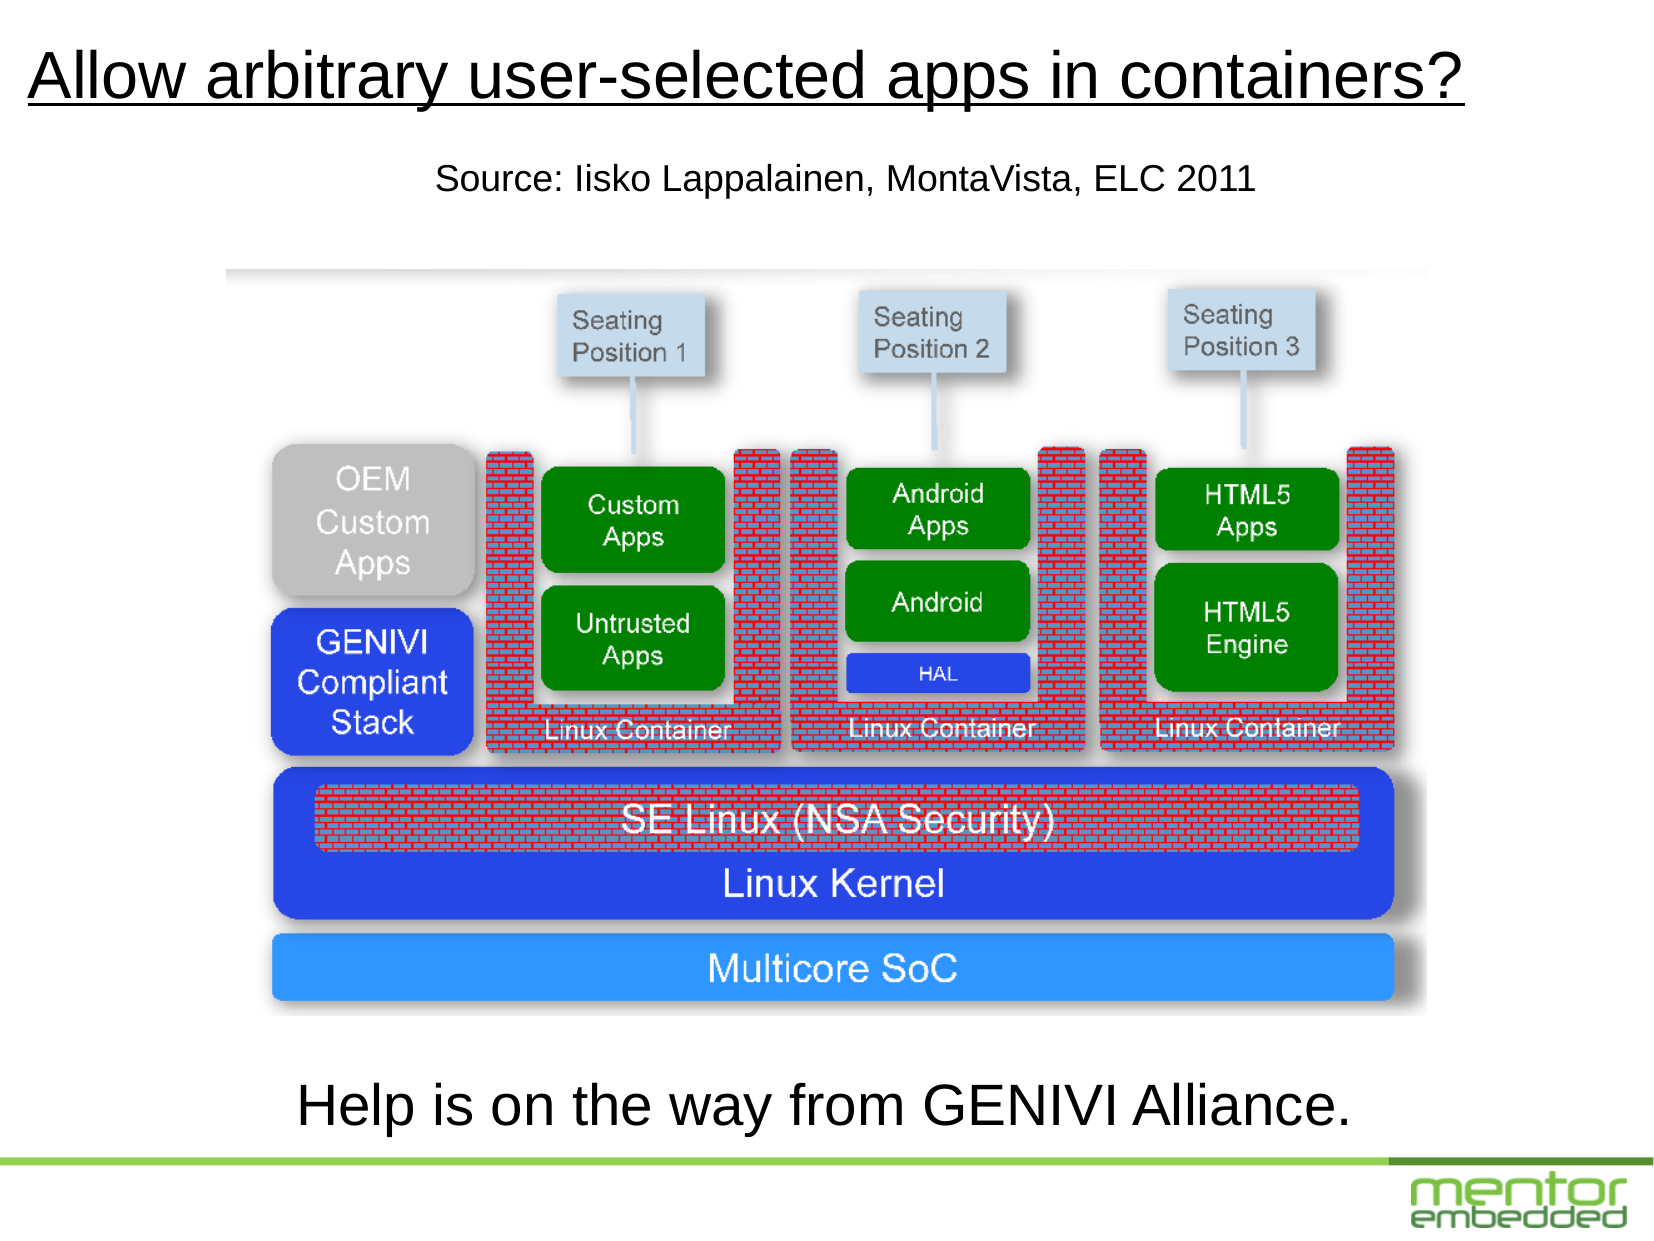

# Allow arbitrary user-selected apps in containers?
Source: Iisko Lappalainen, MontaVista, ELC 2011
Help is on the way from GENIVI Alliance.